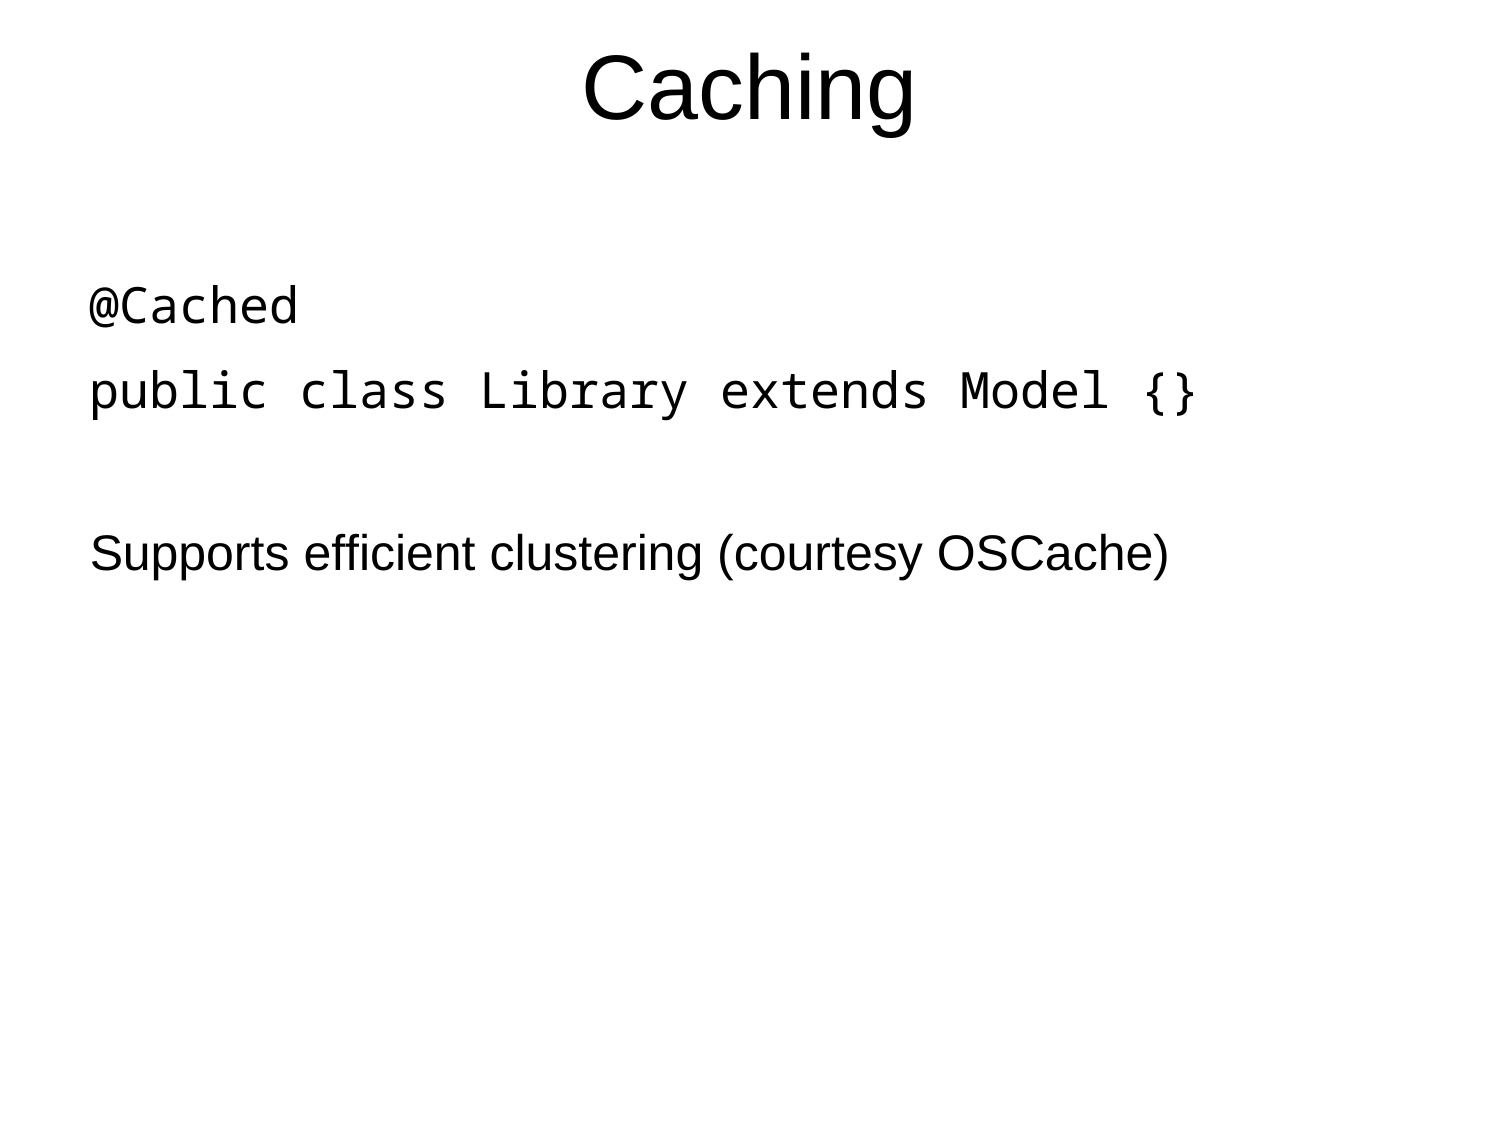

# Caching
@Cached
public class Library extends Model {}
Supports efficient clustering (courtesy OSCache)